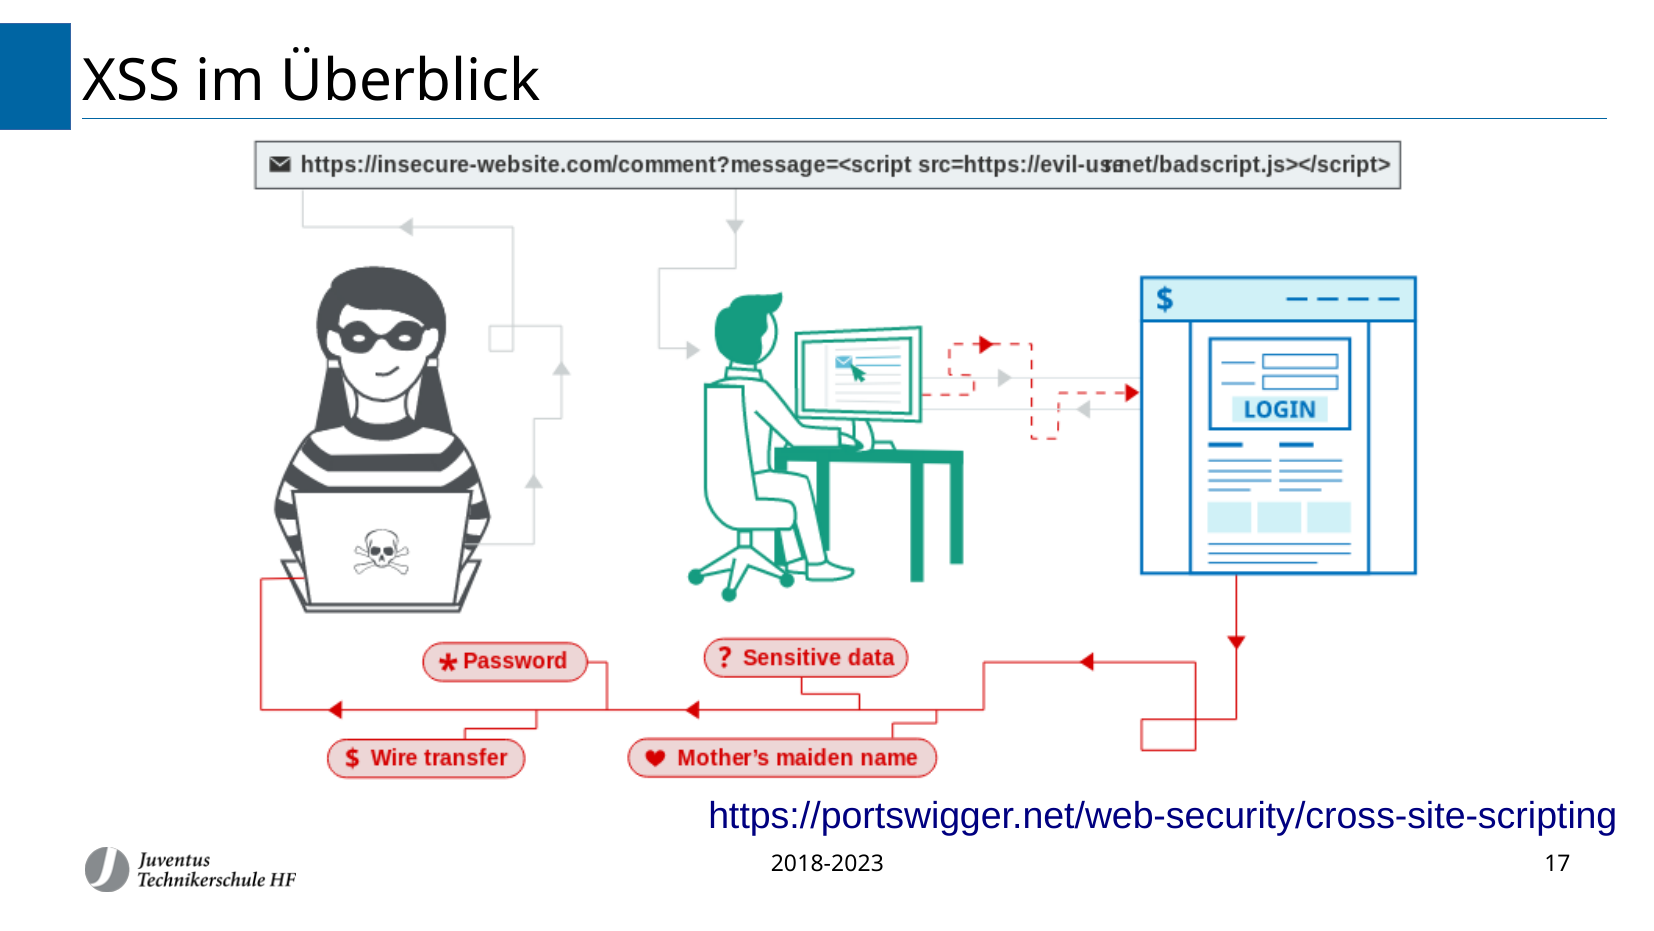

# XSS im Überblick
https://portswigger.net/web-security/cross-site-scripting
2018-2023
17